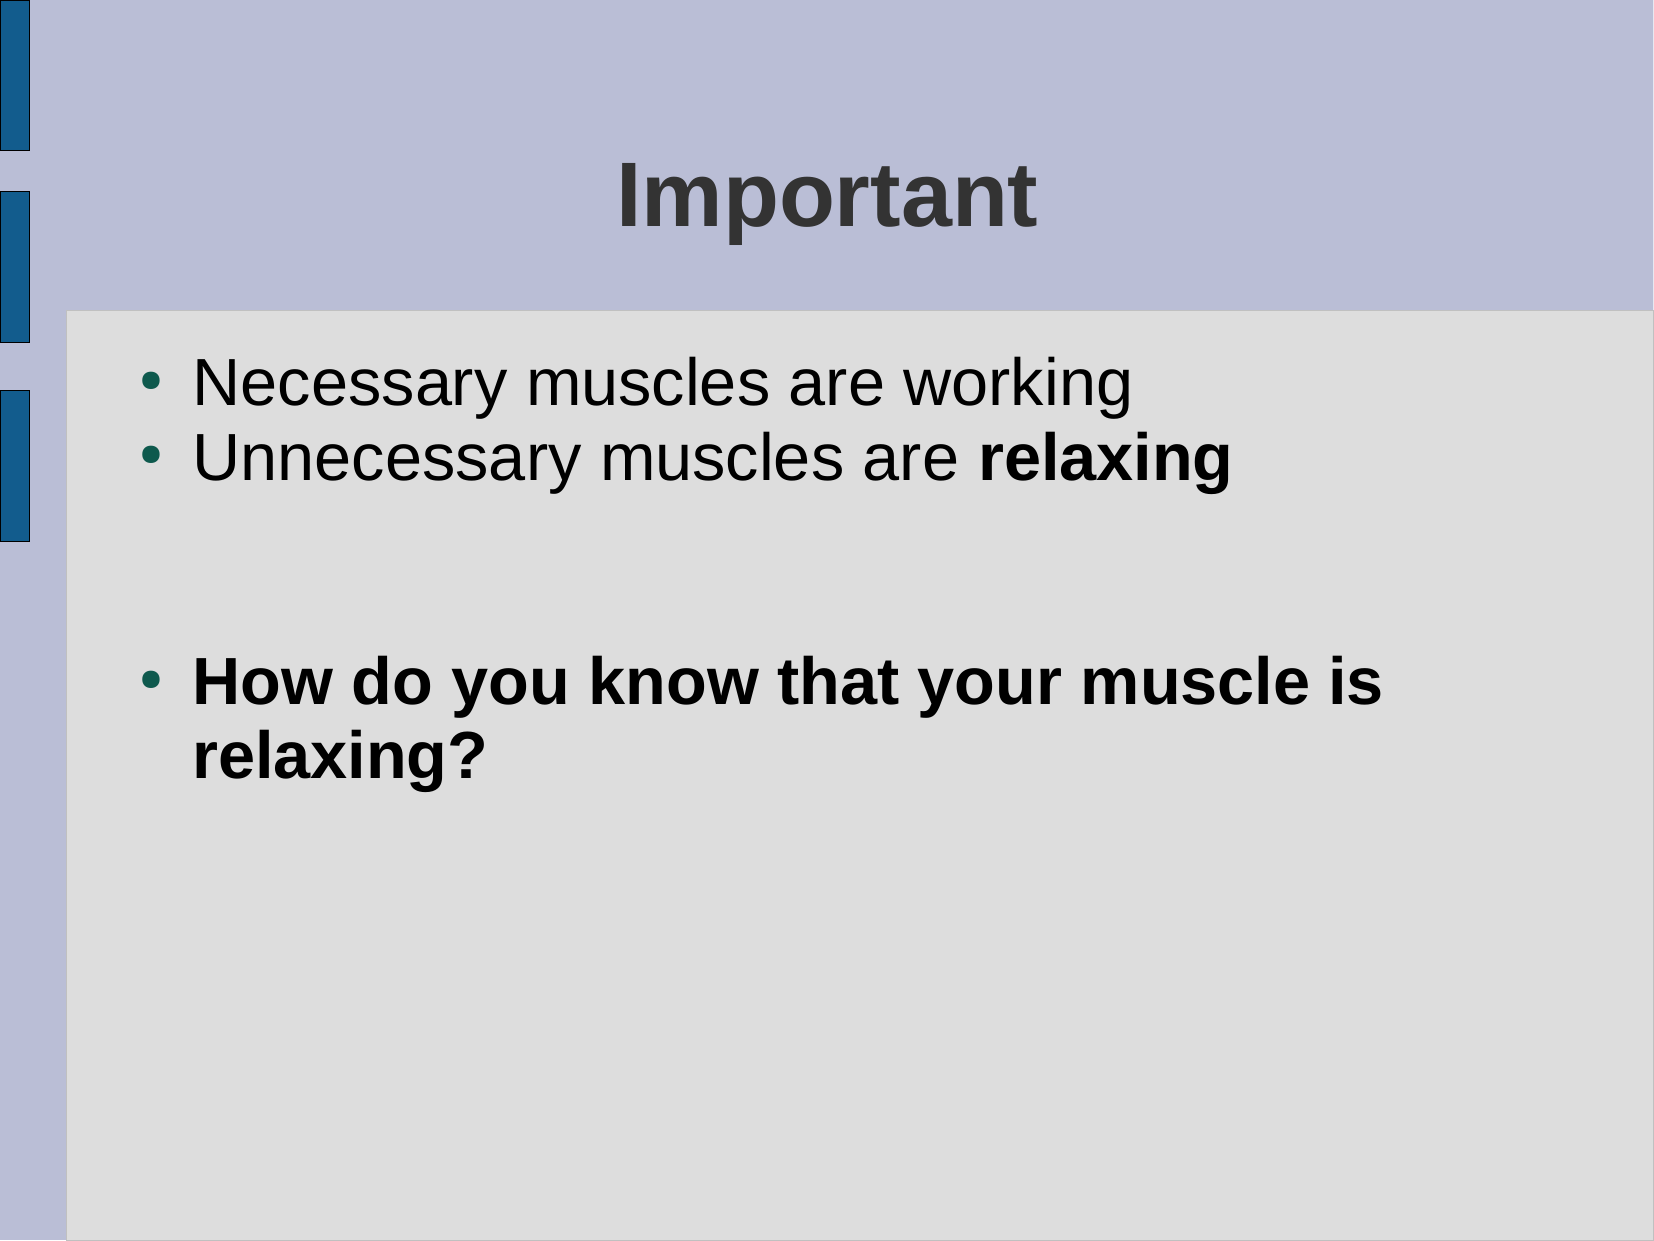

# Important
Necessary muscles are working
Unnecessary muscles are relaxing
How do you know that your muscle is relaxing?